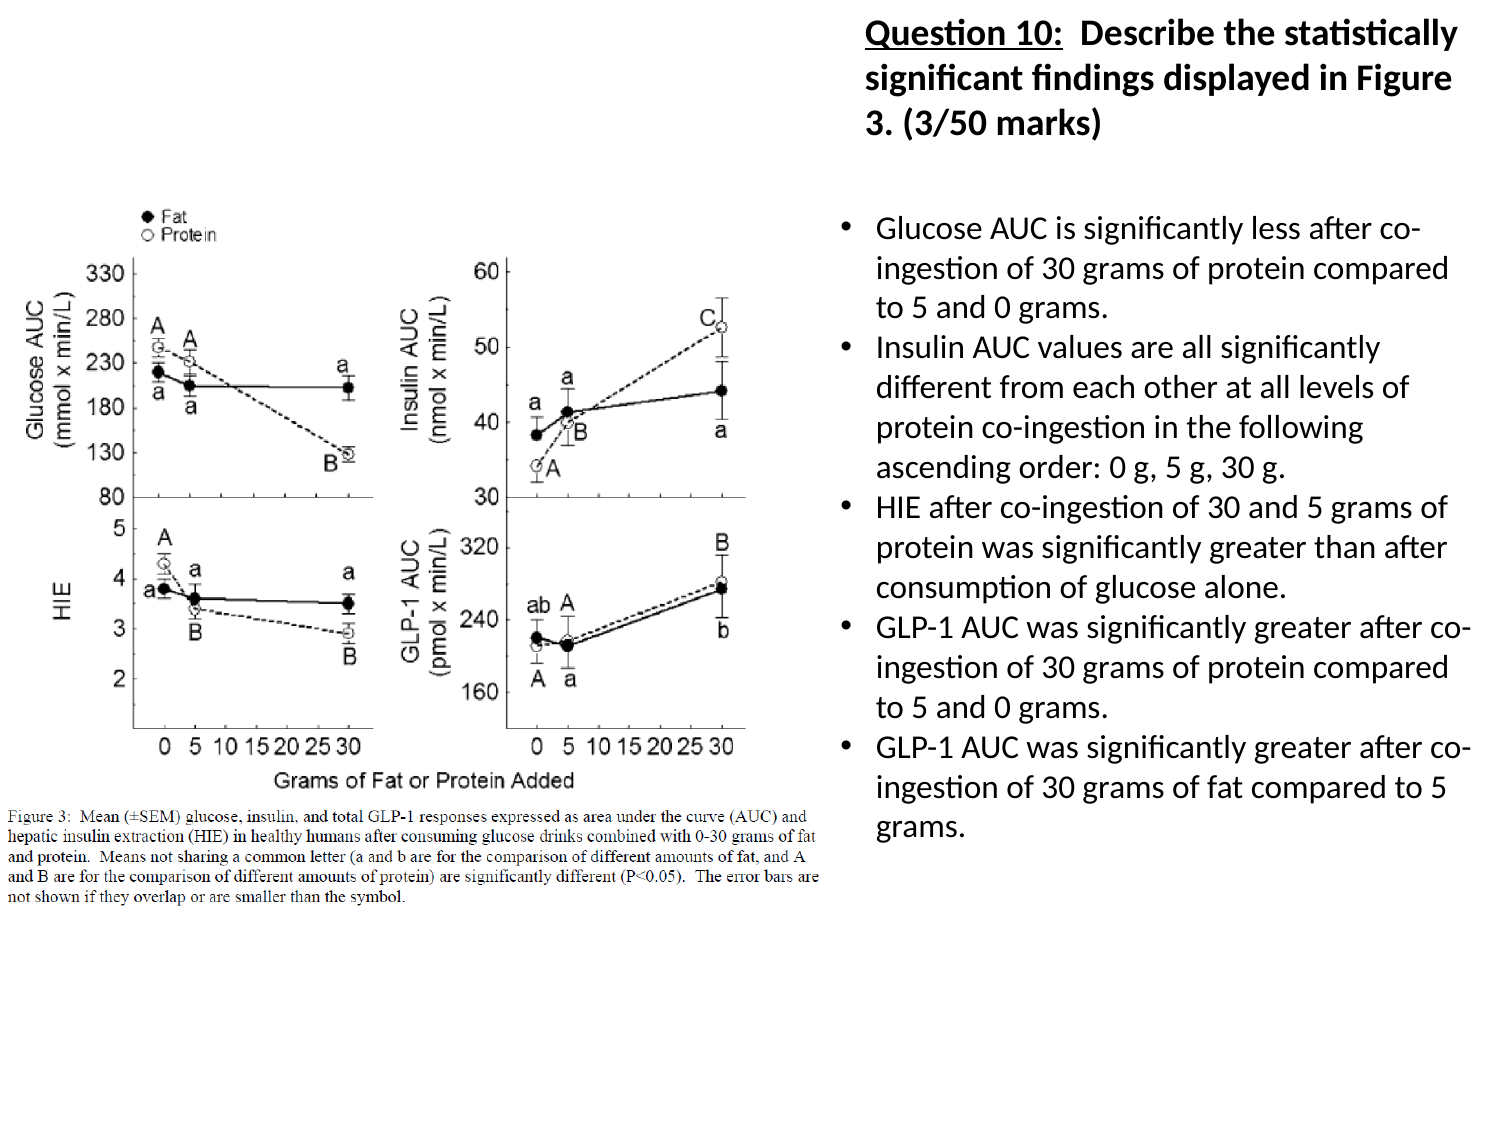

Question 10: Describe the statistically significant findings displayed in Figure 3. (3/50 marks)
Glucose AUC is significantly less after co-ingestion of 30 grams of protein compared to 5 and 0 grams.
Insulin AUC values are all significantly different from each other at all levels of protein co-ingestion in the following ascending order: 0 g, 5 g, 30 g.
HIE after co-ingestion of 30 and 5 grams of protein was significantly greater than after consumption of glucose alone.
GLP-1 AUC was significantly greater after co-ingestion of 30 grams of protein compared to 5 and 0 grams.
GLP-1 AUC was significantly greater after co-ingestion of 30 grams of fat compared to 5 grams.